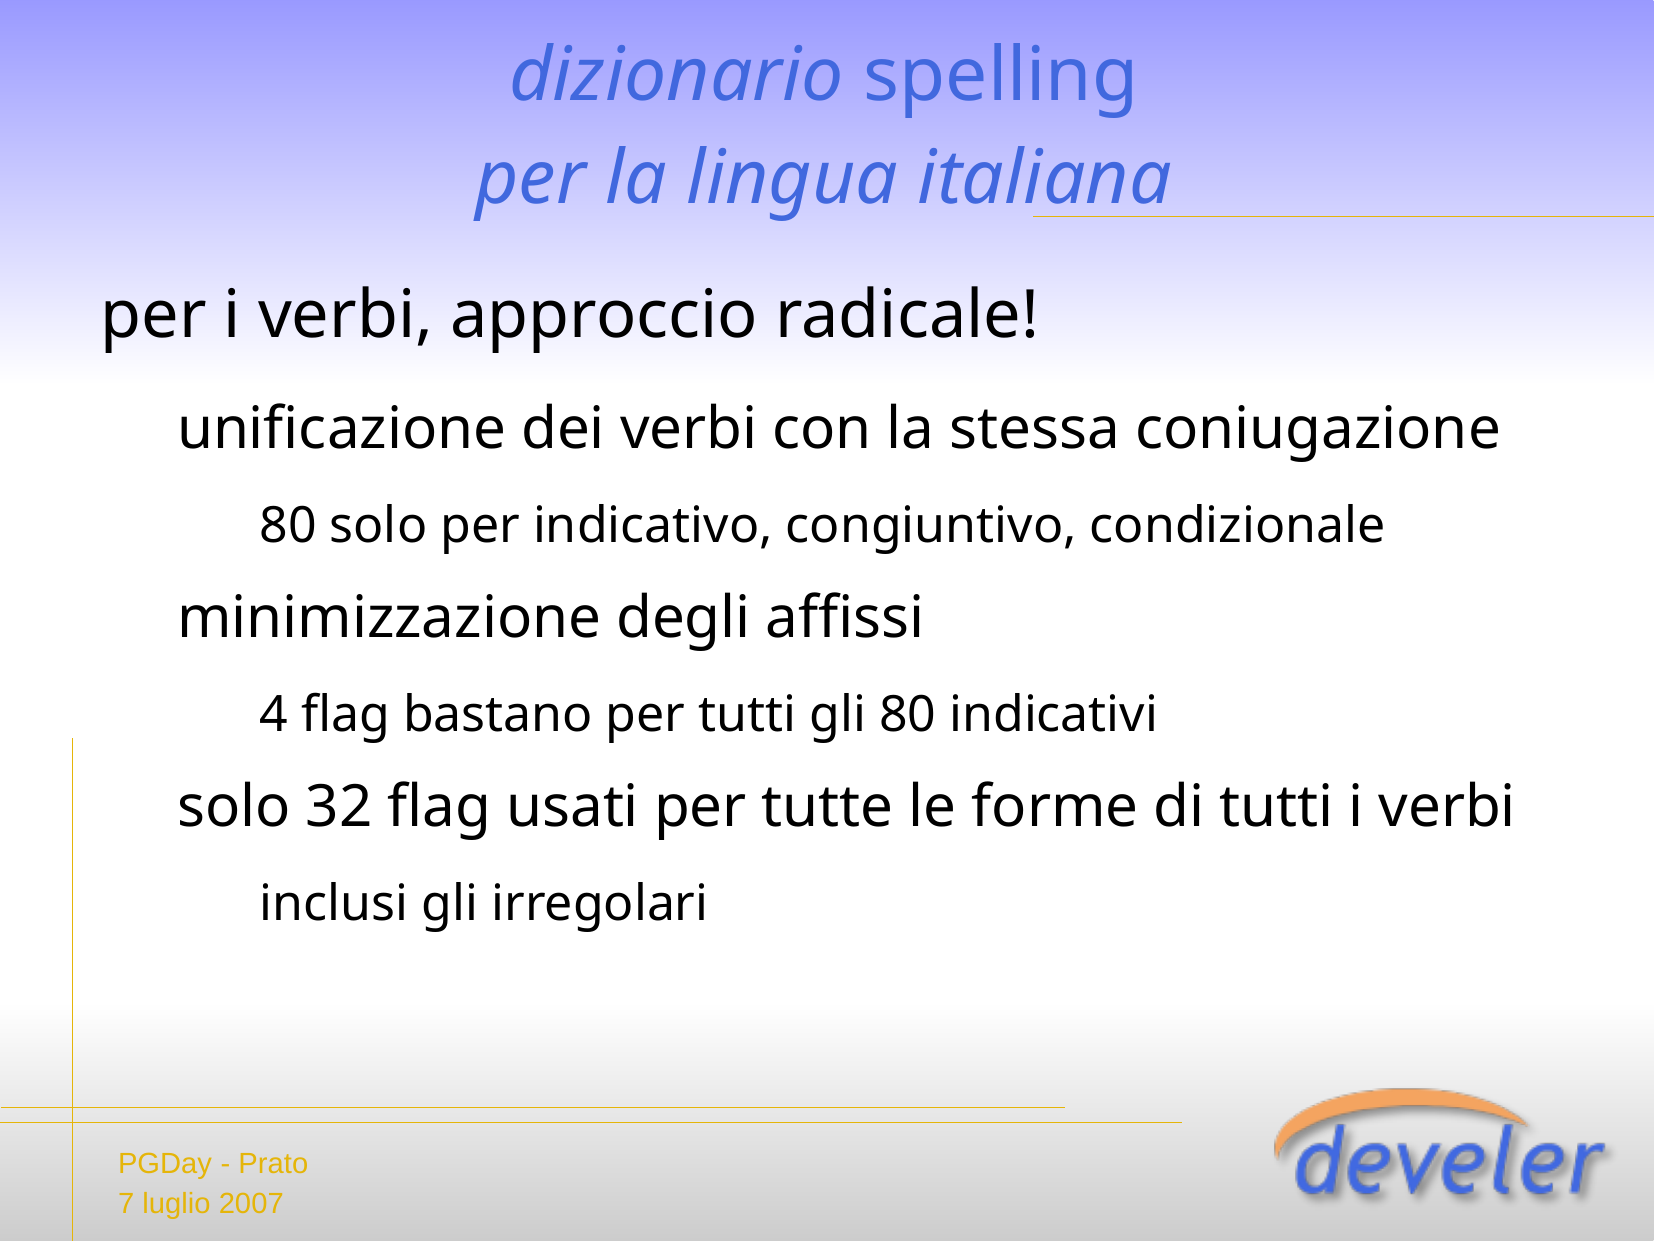

# dizionario spelling per la lingua italiana
per i verbi, approccio radicale!
unificazione dei verbi con la stessa coniugazione
80 solo per indicativo, congiuntivo, condizionale
minimizzazione degli affissi
4 flag bastano per tutti gli 80 indicativi
solo 32 flag usati per tutte le forme di tutti i verbi
inclusi gli irregolari
PGDay - Prato
7 luglio 2007